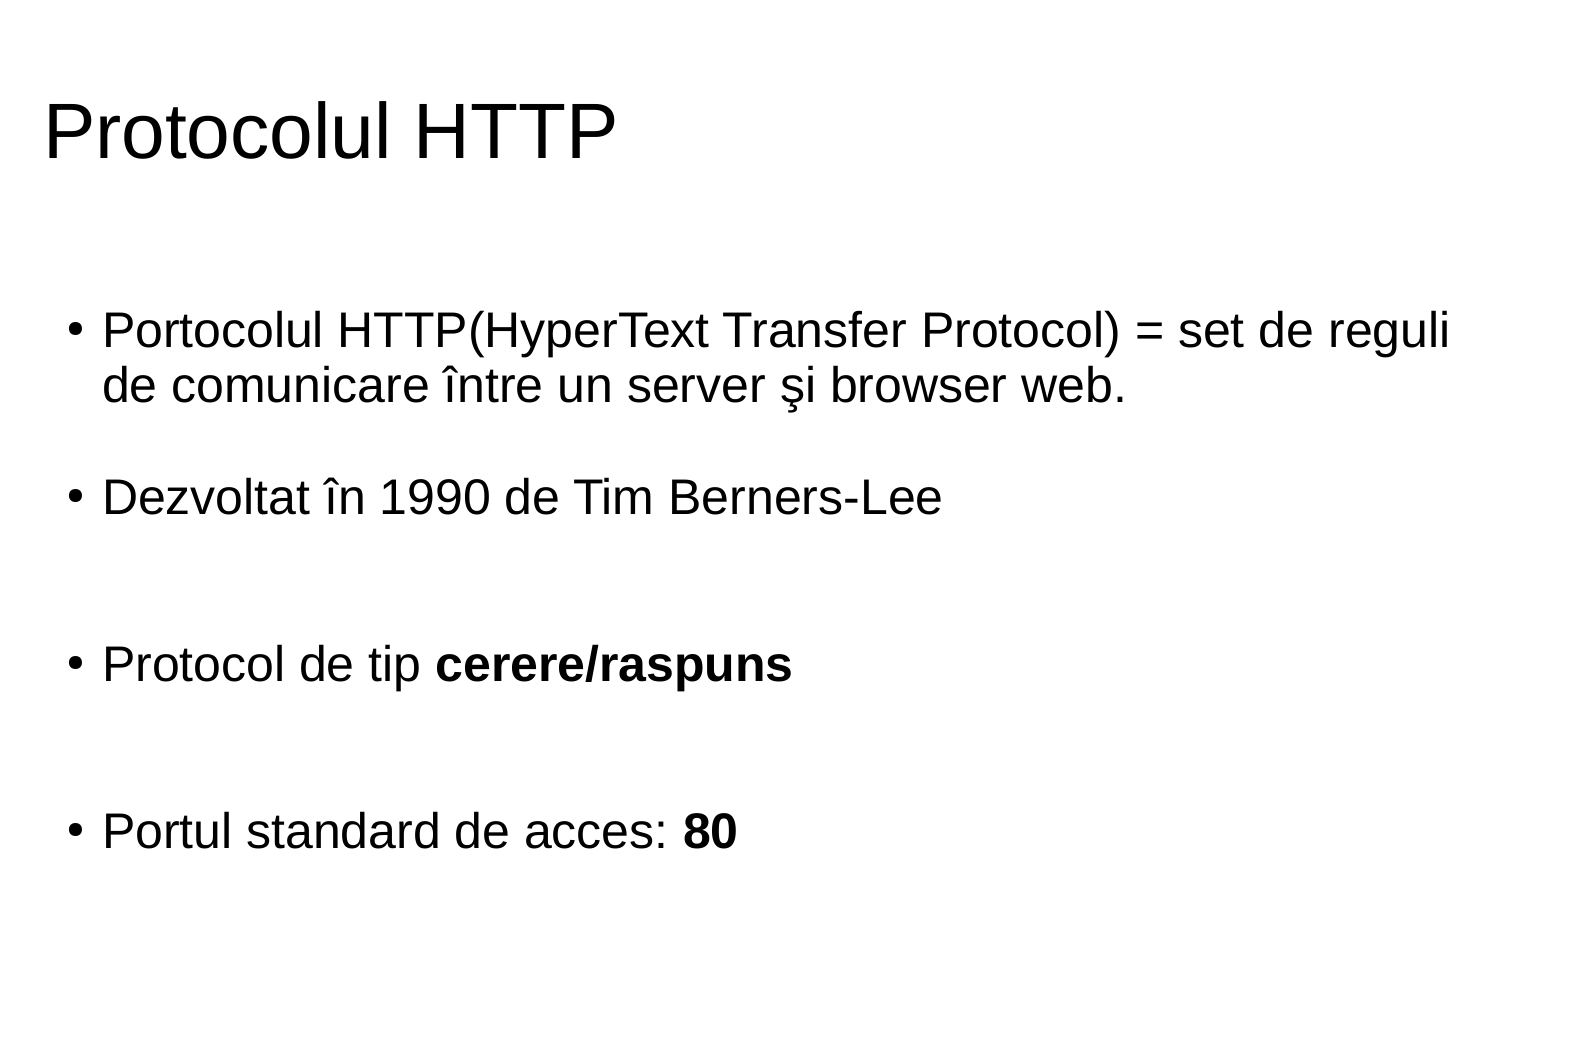

# Protocolul HTTP
Portocolul HTTP(HyperText Transfer Protocol) = set de reguli de comunicare între un server şi browser web.
Dezvoltat în 1990 de Tim Berners-Lee
Protocol de tip cerere/raspuns
Portul standard de acces: 80